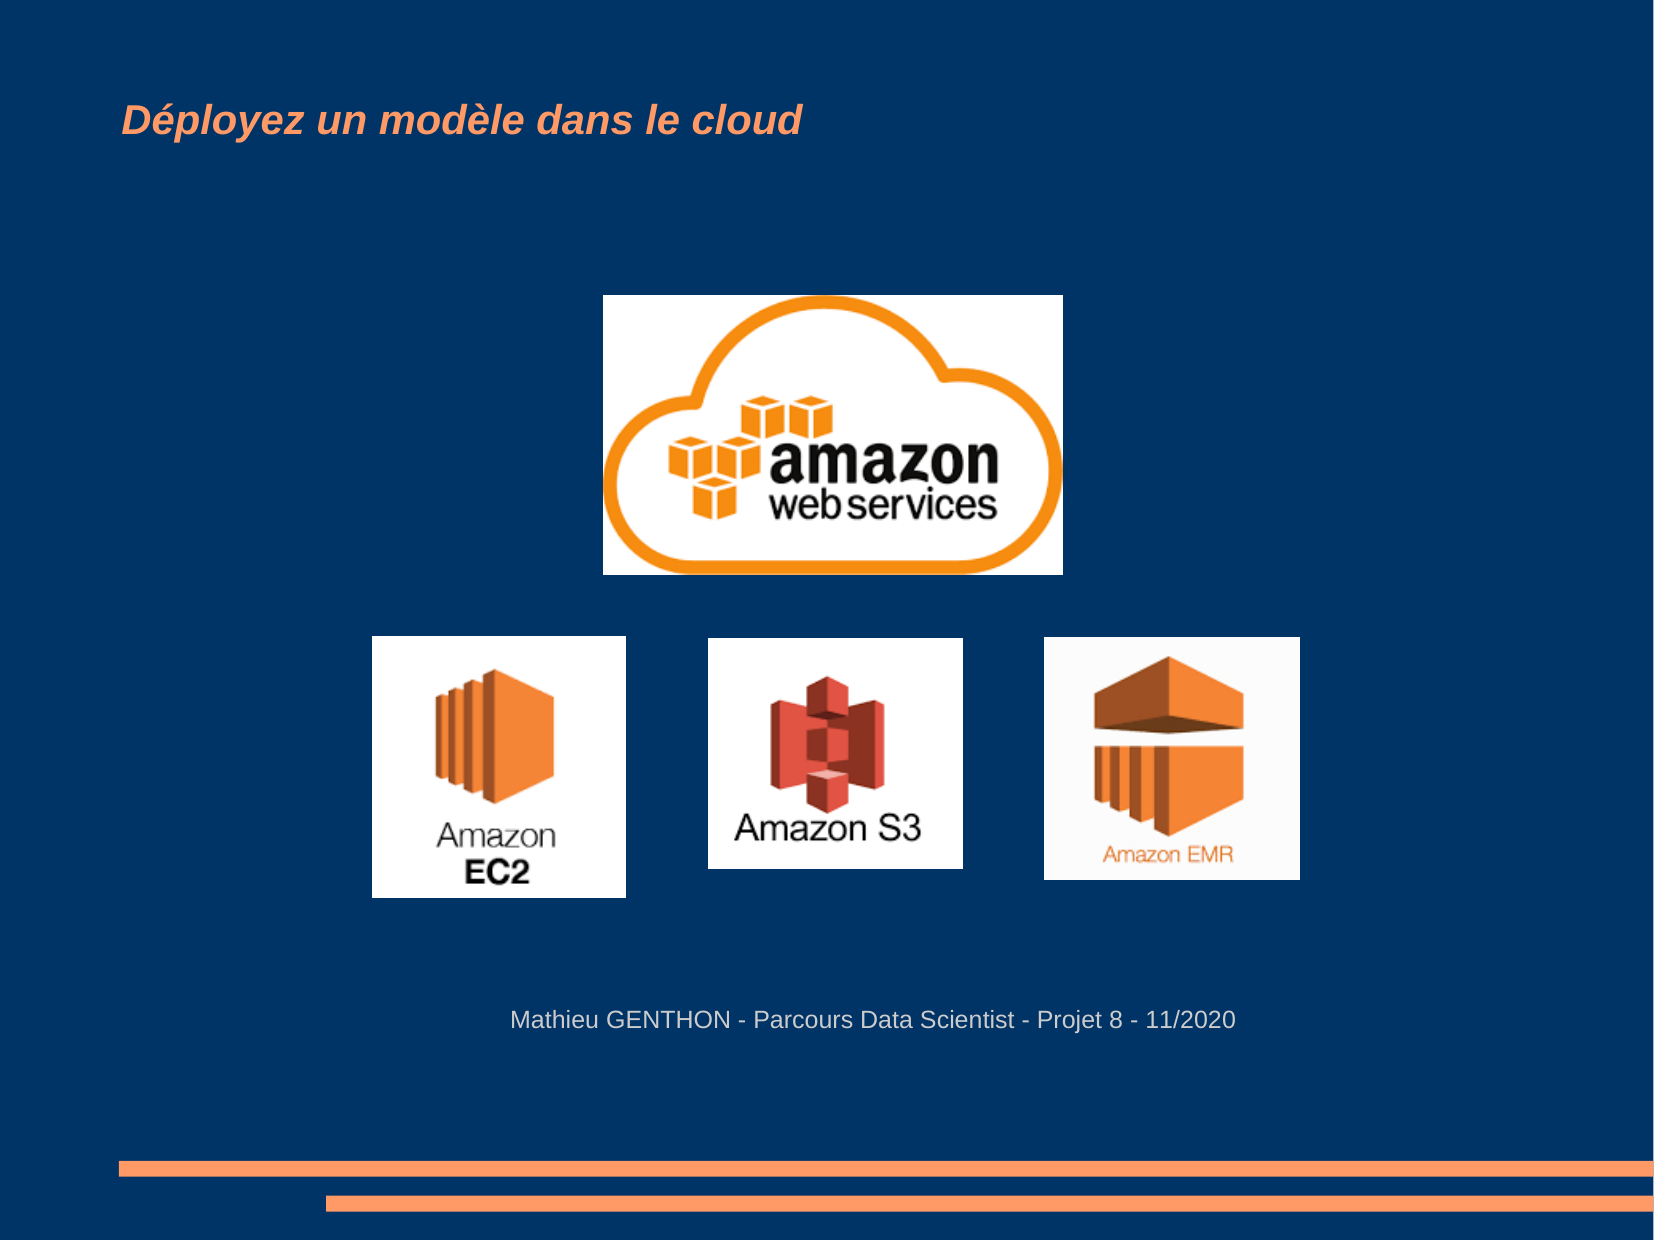

# Déployez un modèle dans le cloud
Mathieu GENTHON - Parcours Data Scientist - Projet 8 - 11/2020